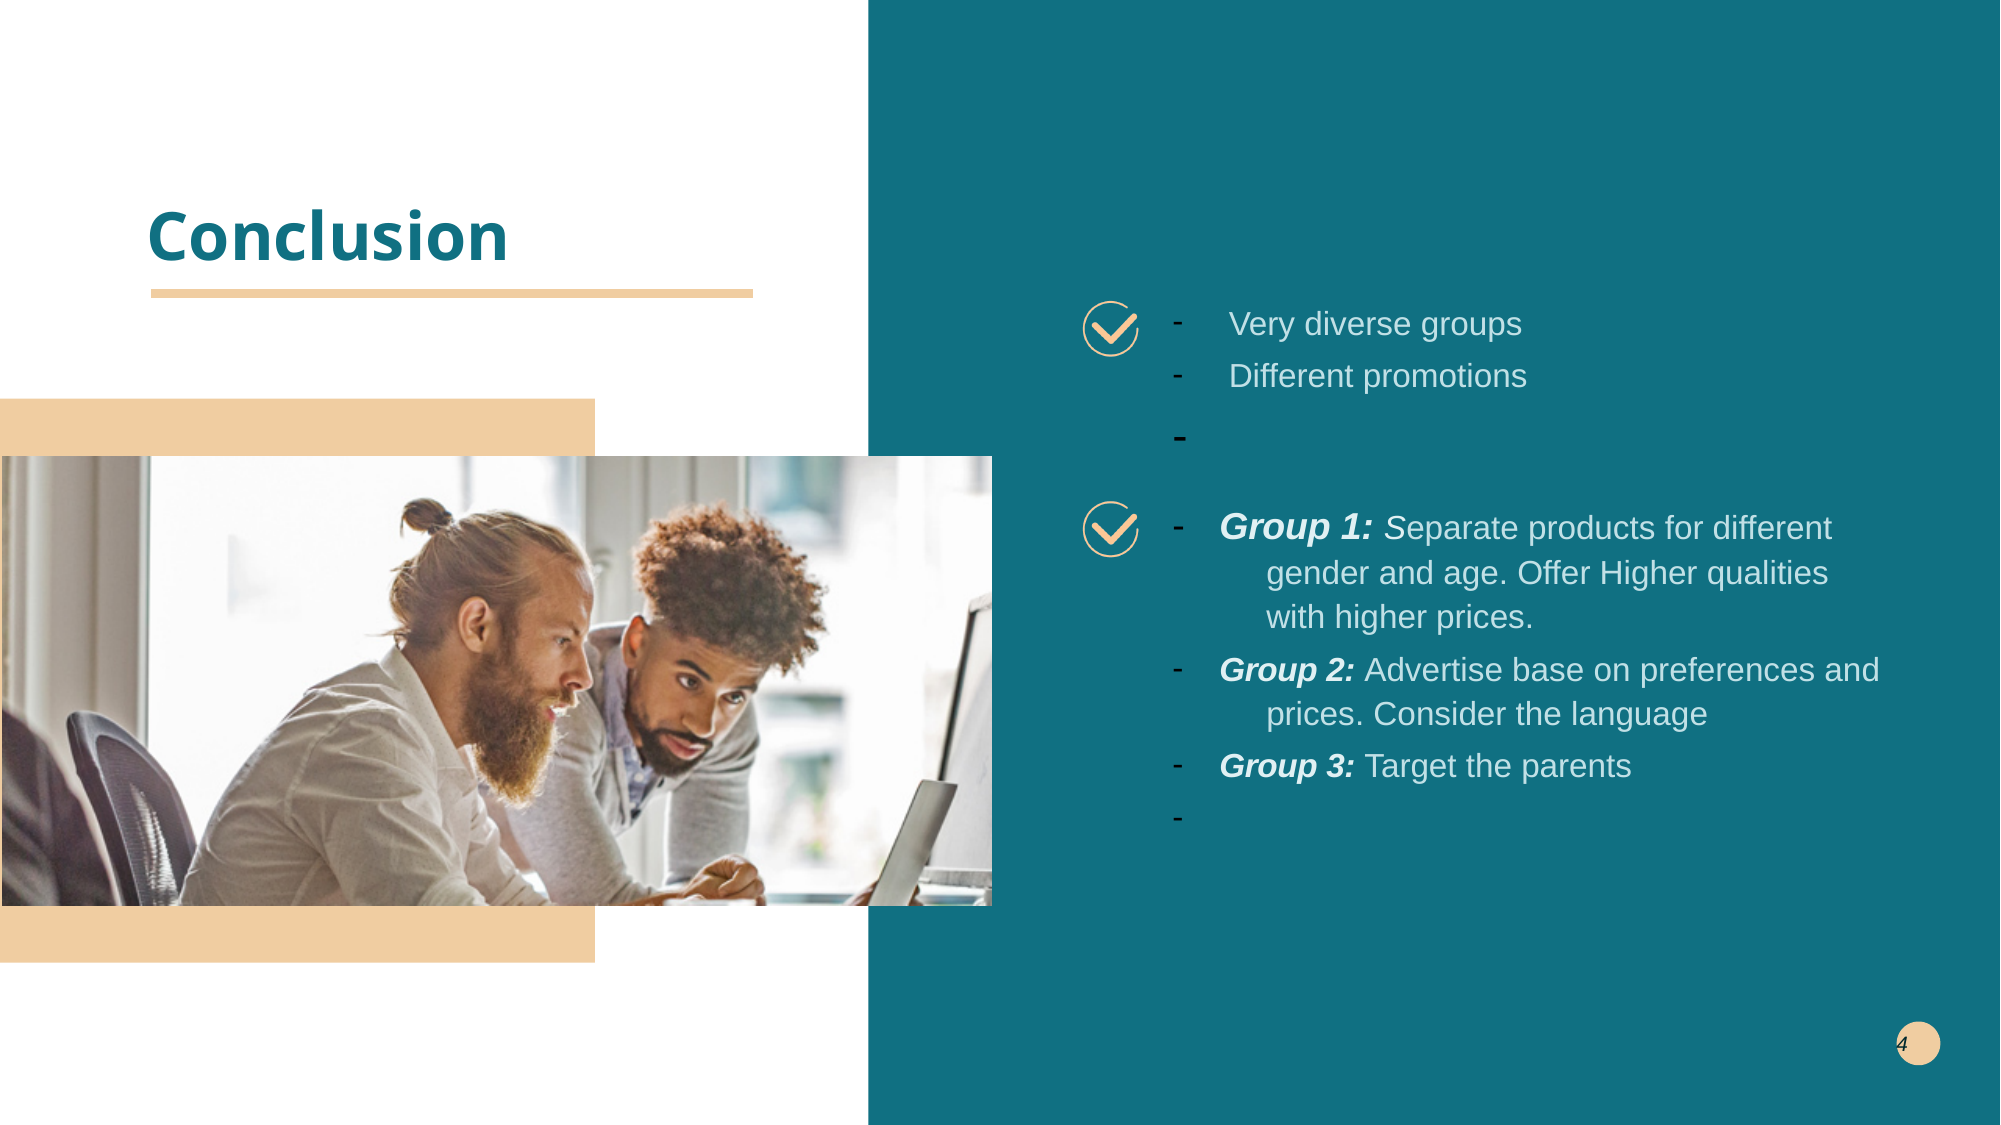

# Conclusion
Very diverse groups
Different promotions
Group 1: Separate products for different gender and age. Offer Higher qualities with higher prices.
Group 2: Advertise base on preferences and prices. Consider the language
Group 3: Target the parents